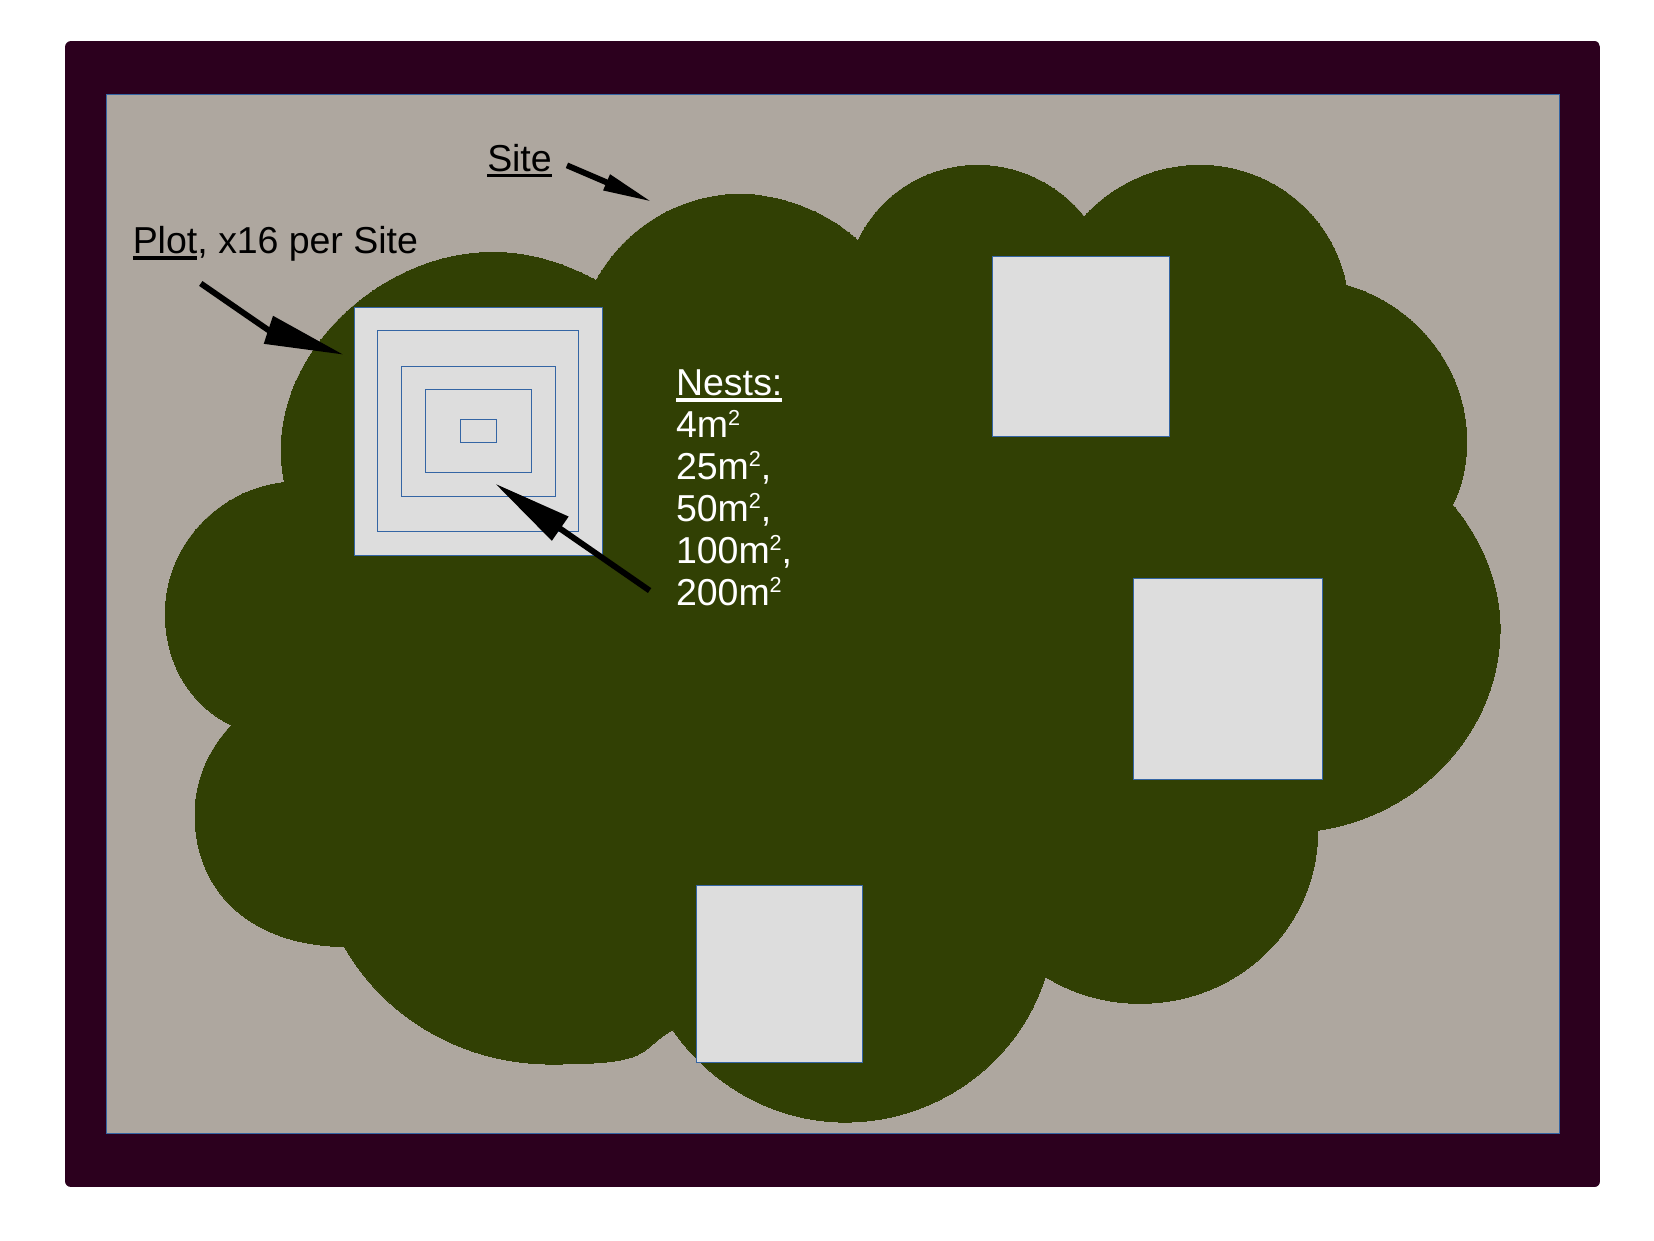

#
Site
Plot, x16 per Site
Nests:
4m2
25m2,
50m2,
100m2,
200m2